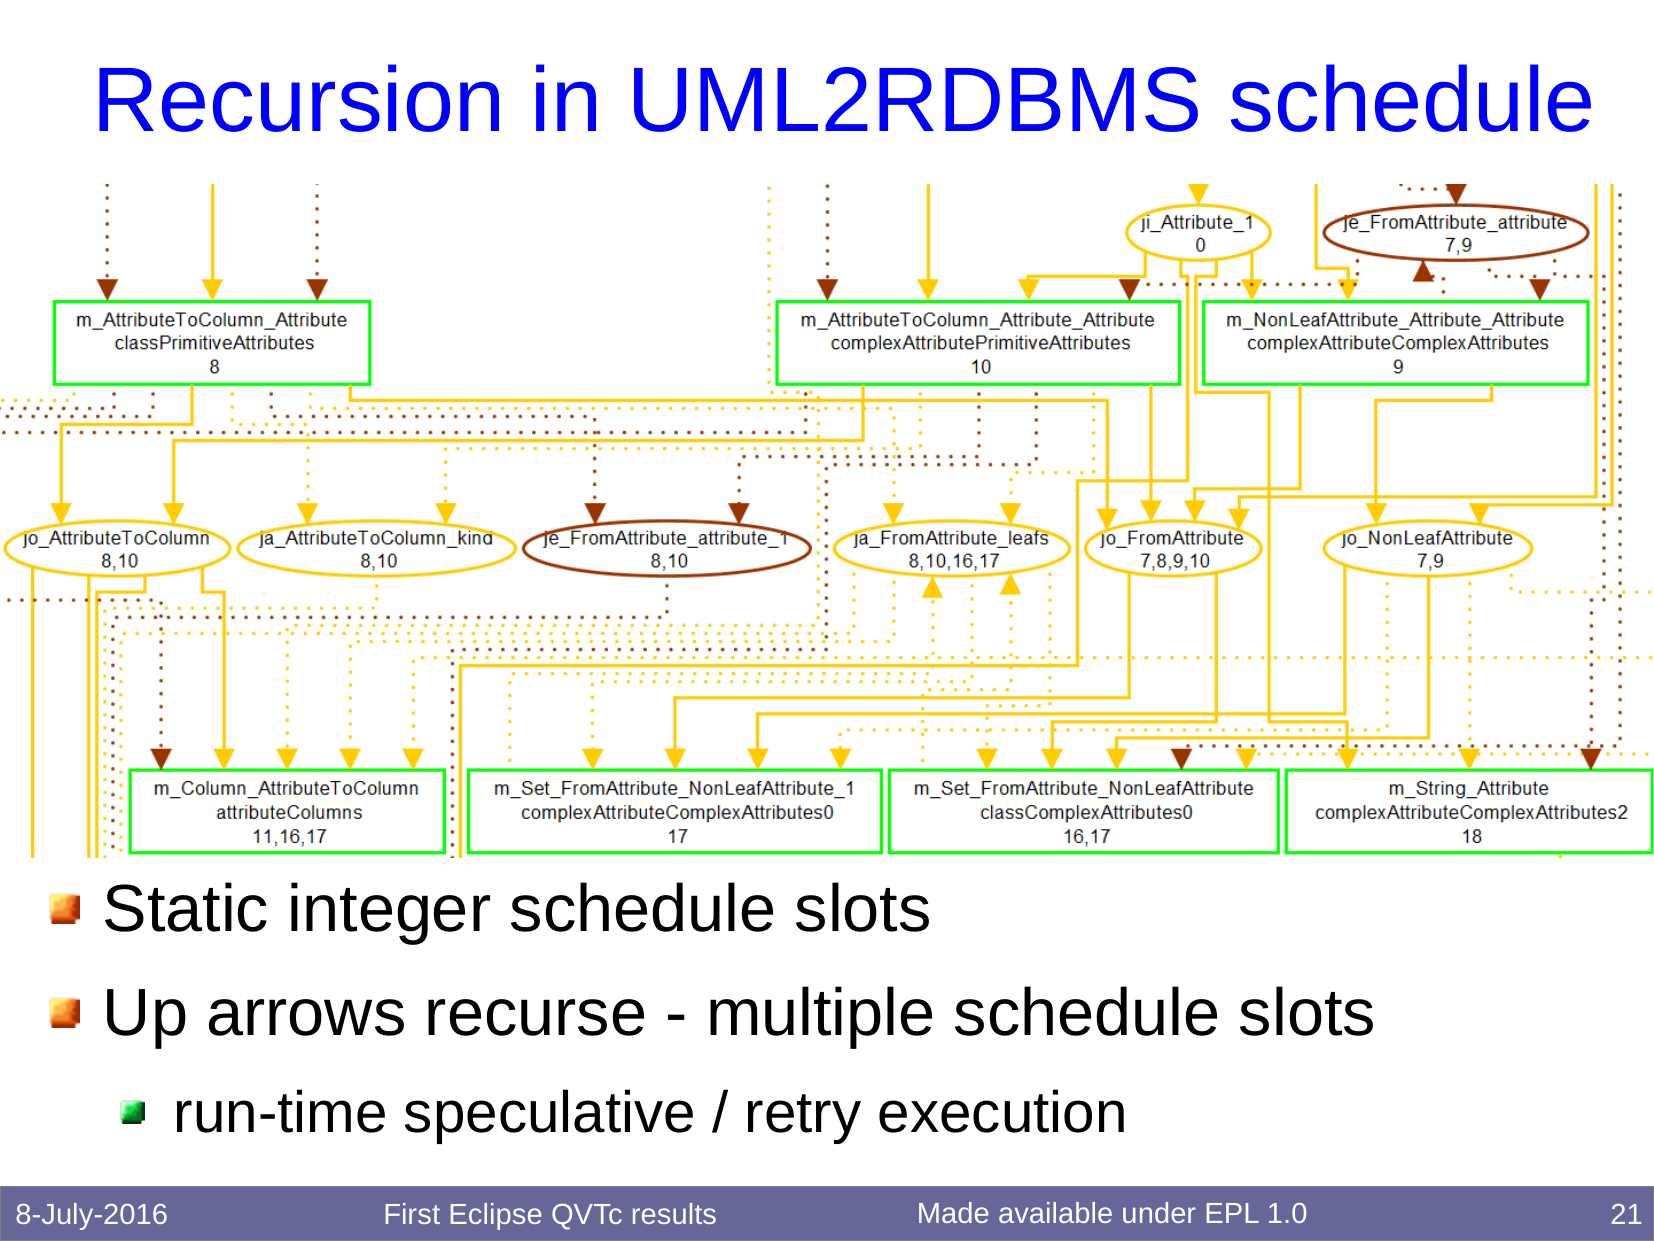

# Recursion in UML2RDBMS schedule
Static integer schedule slots
Up arrows recurse - multiple schedule slots
run-time speculative / retry execution
8-July-2016
First Eclipse QVTc results
21